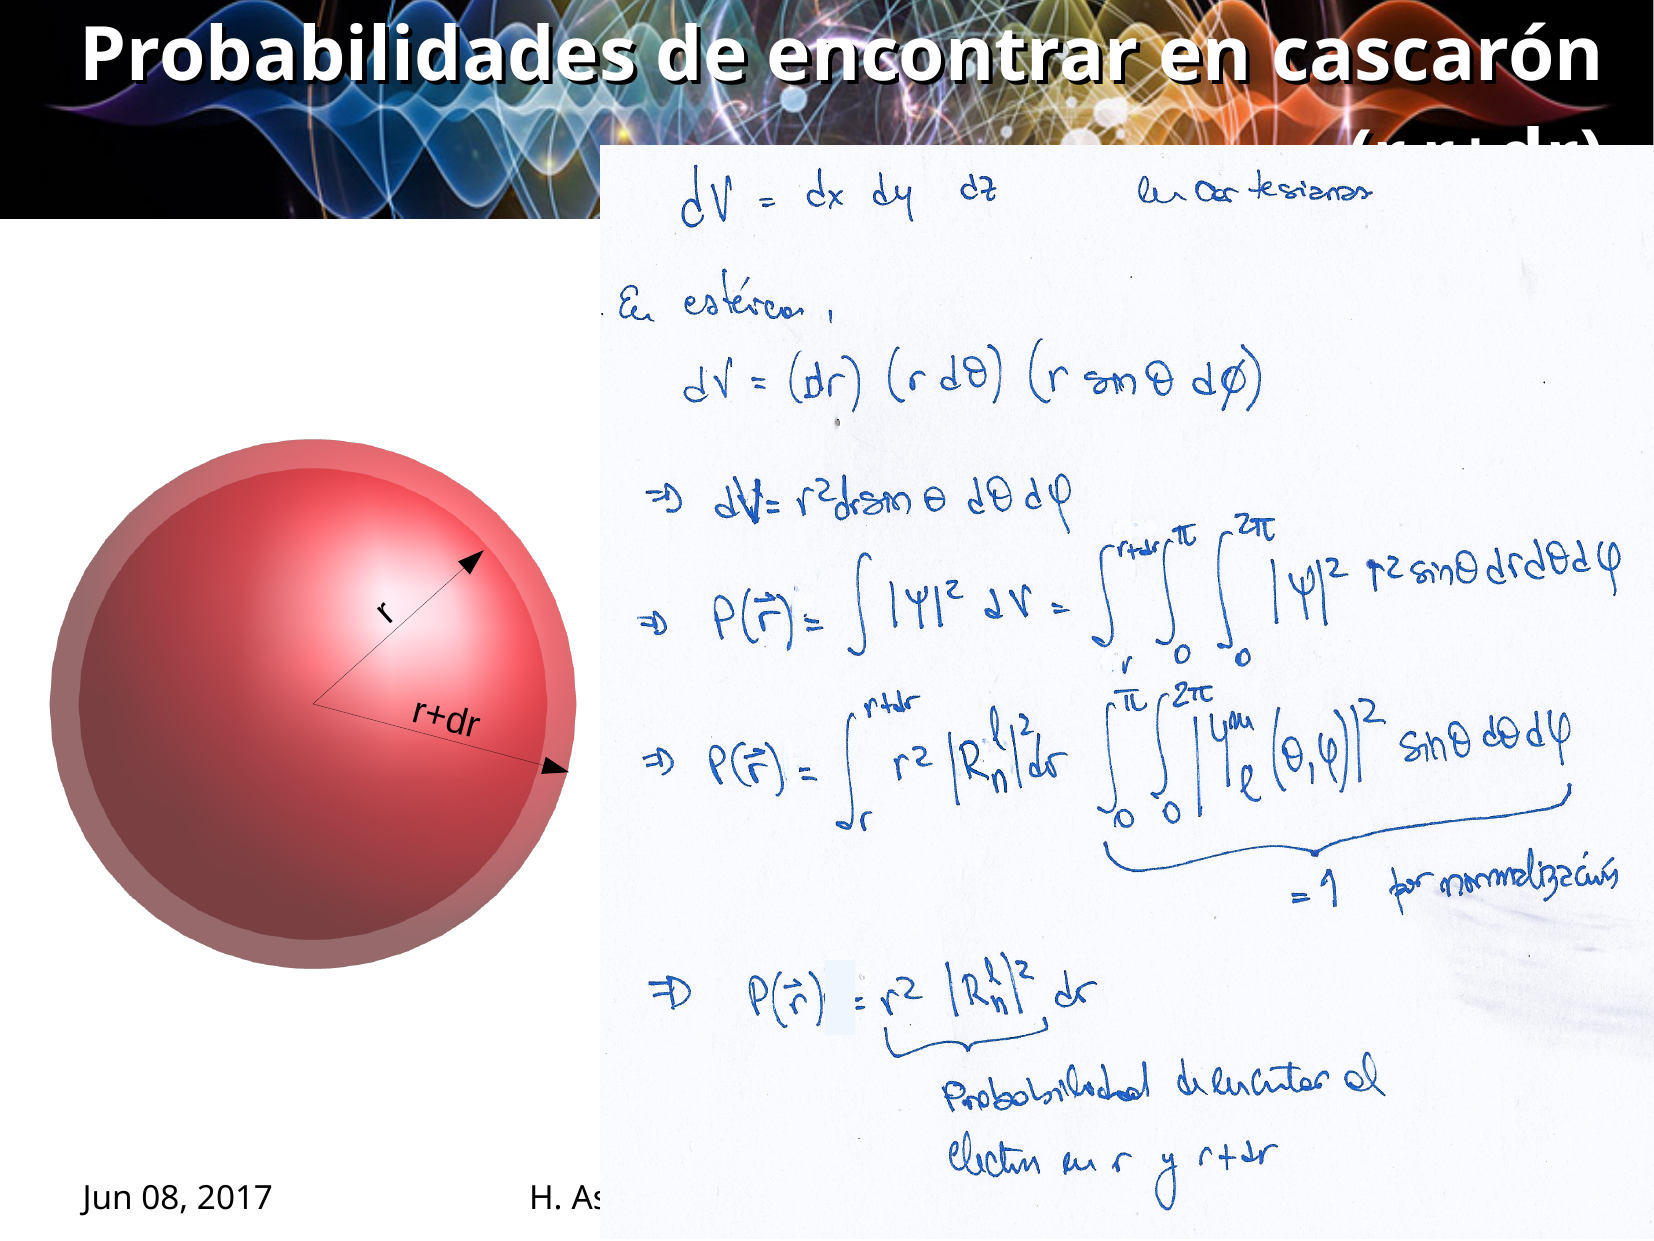

# Probabilidades de encontrar en cascarón (r,r+dr)
r
r+dr
Jun 08, 2017
H. Asorey - Moderna A 2017 - U05C03
19